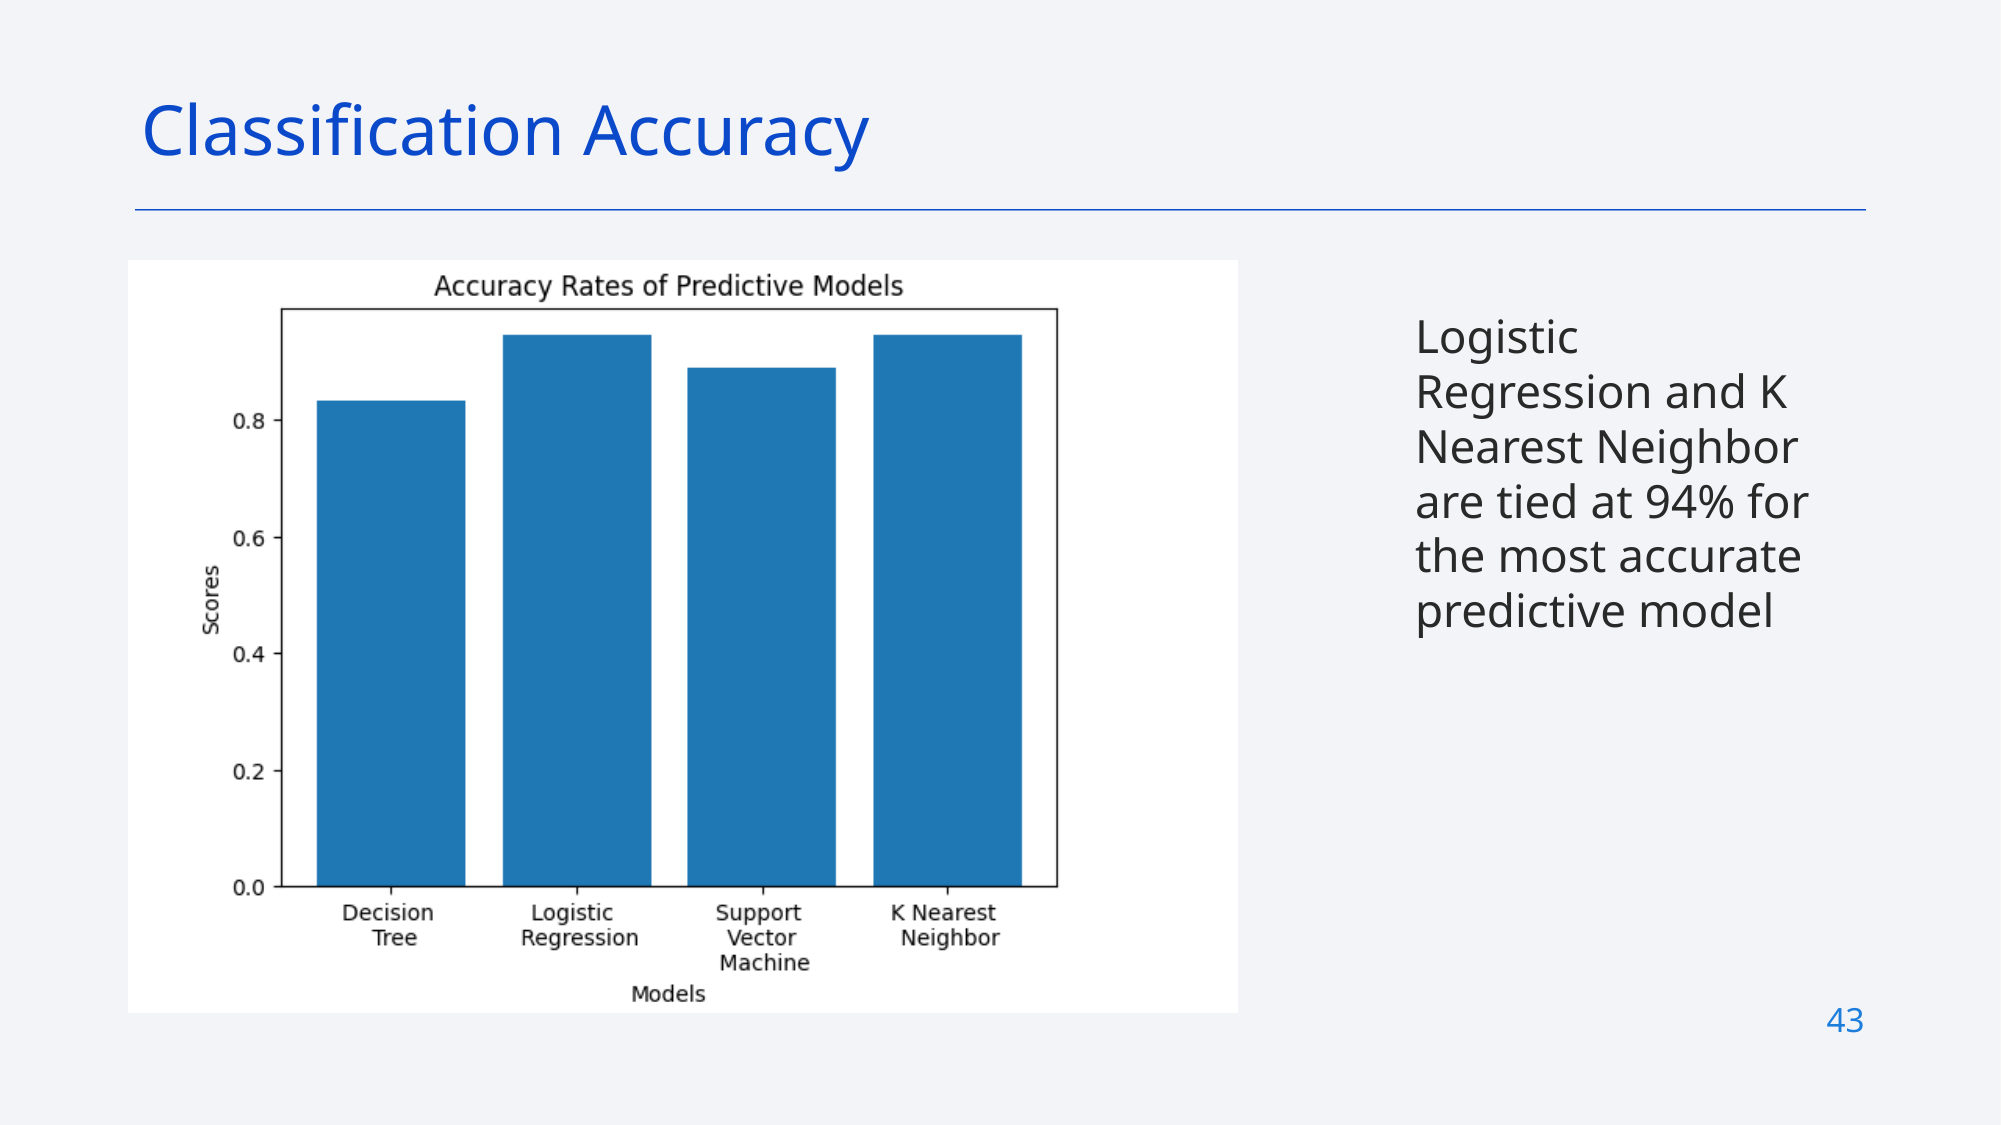

Classification Accuracy
# Logistic Regression and K Nearest Neighbor are tied at 94% for the most accurate predictive model
43